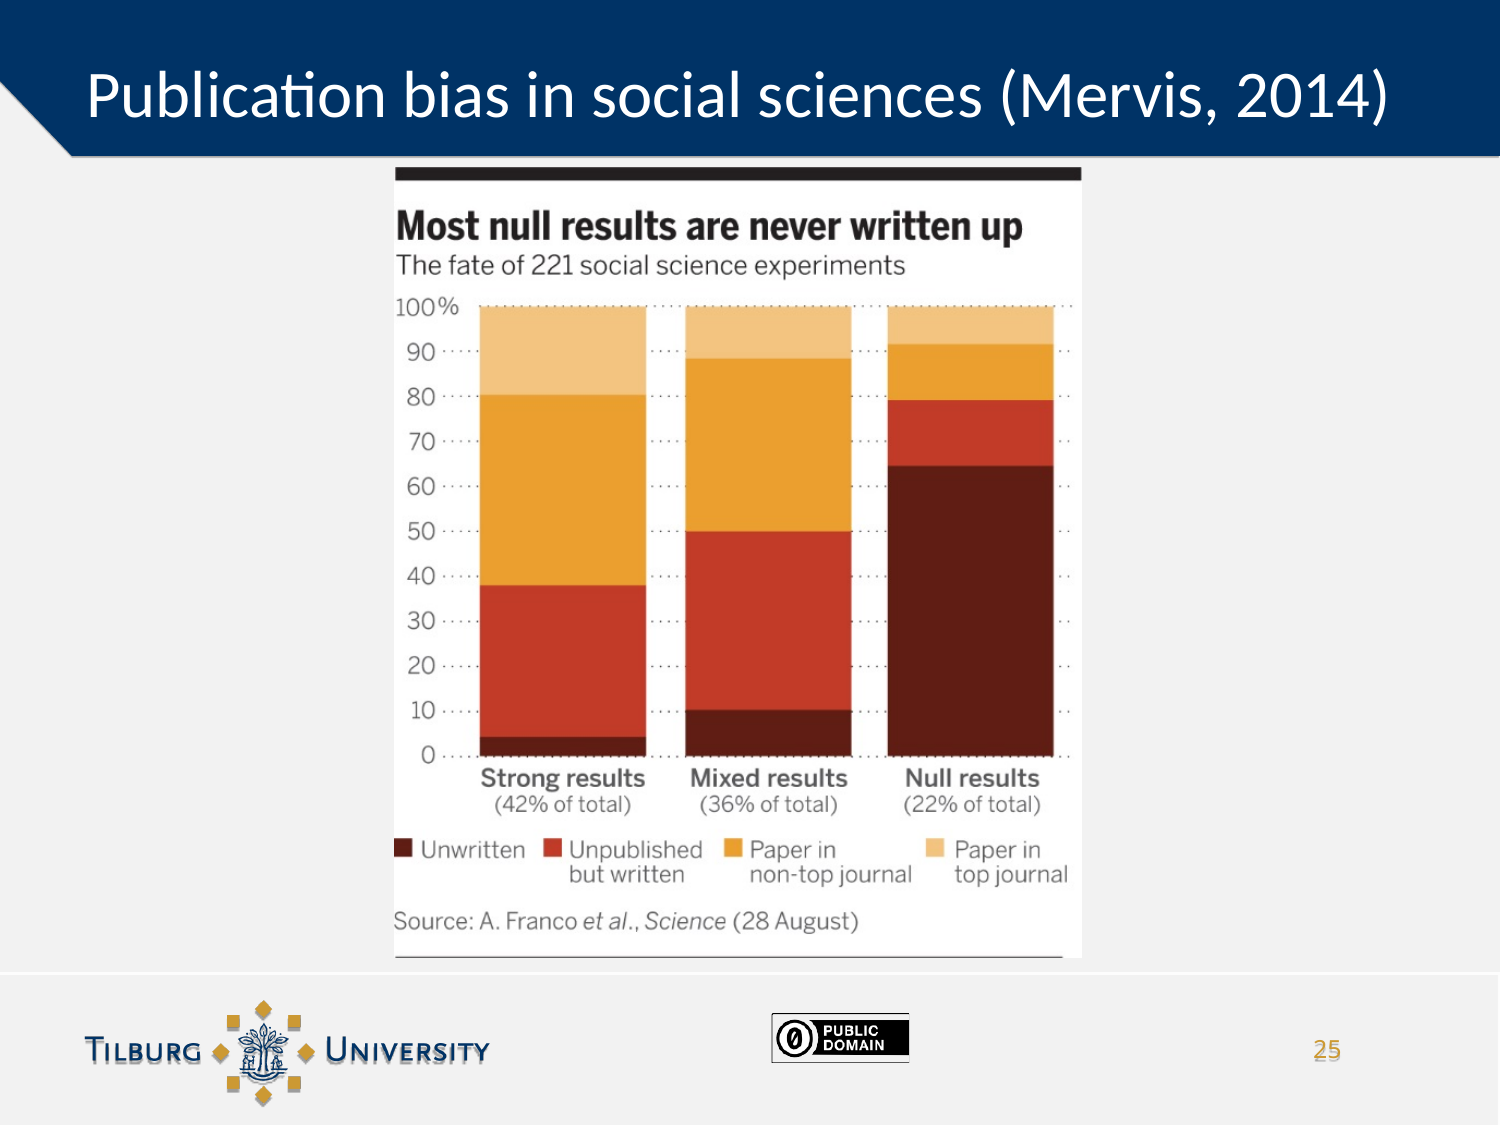

Publication bias in social sciences (Mervis, 2014)